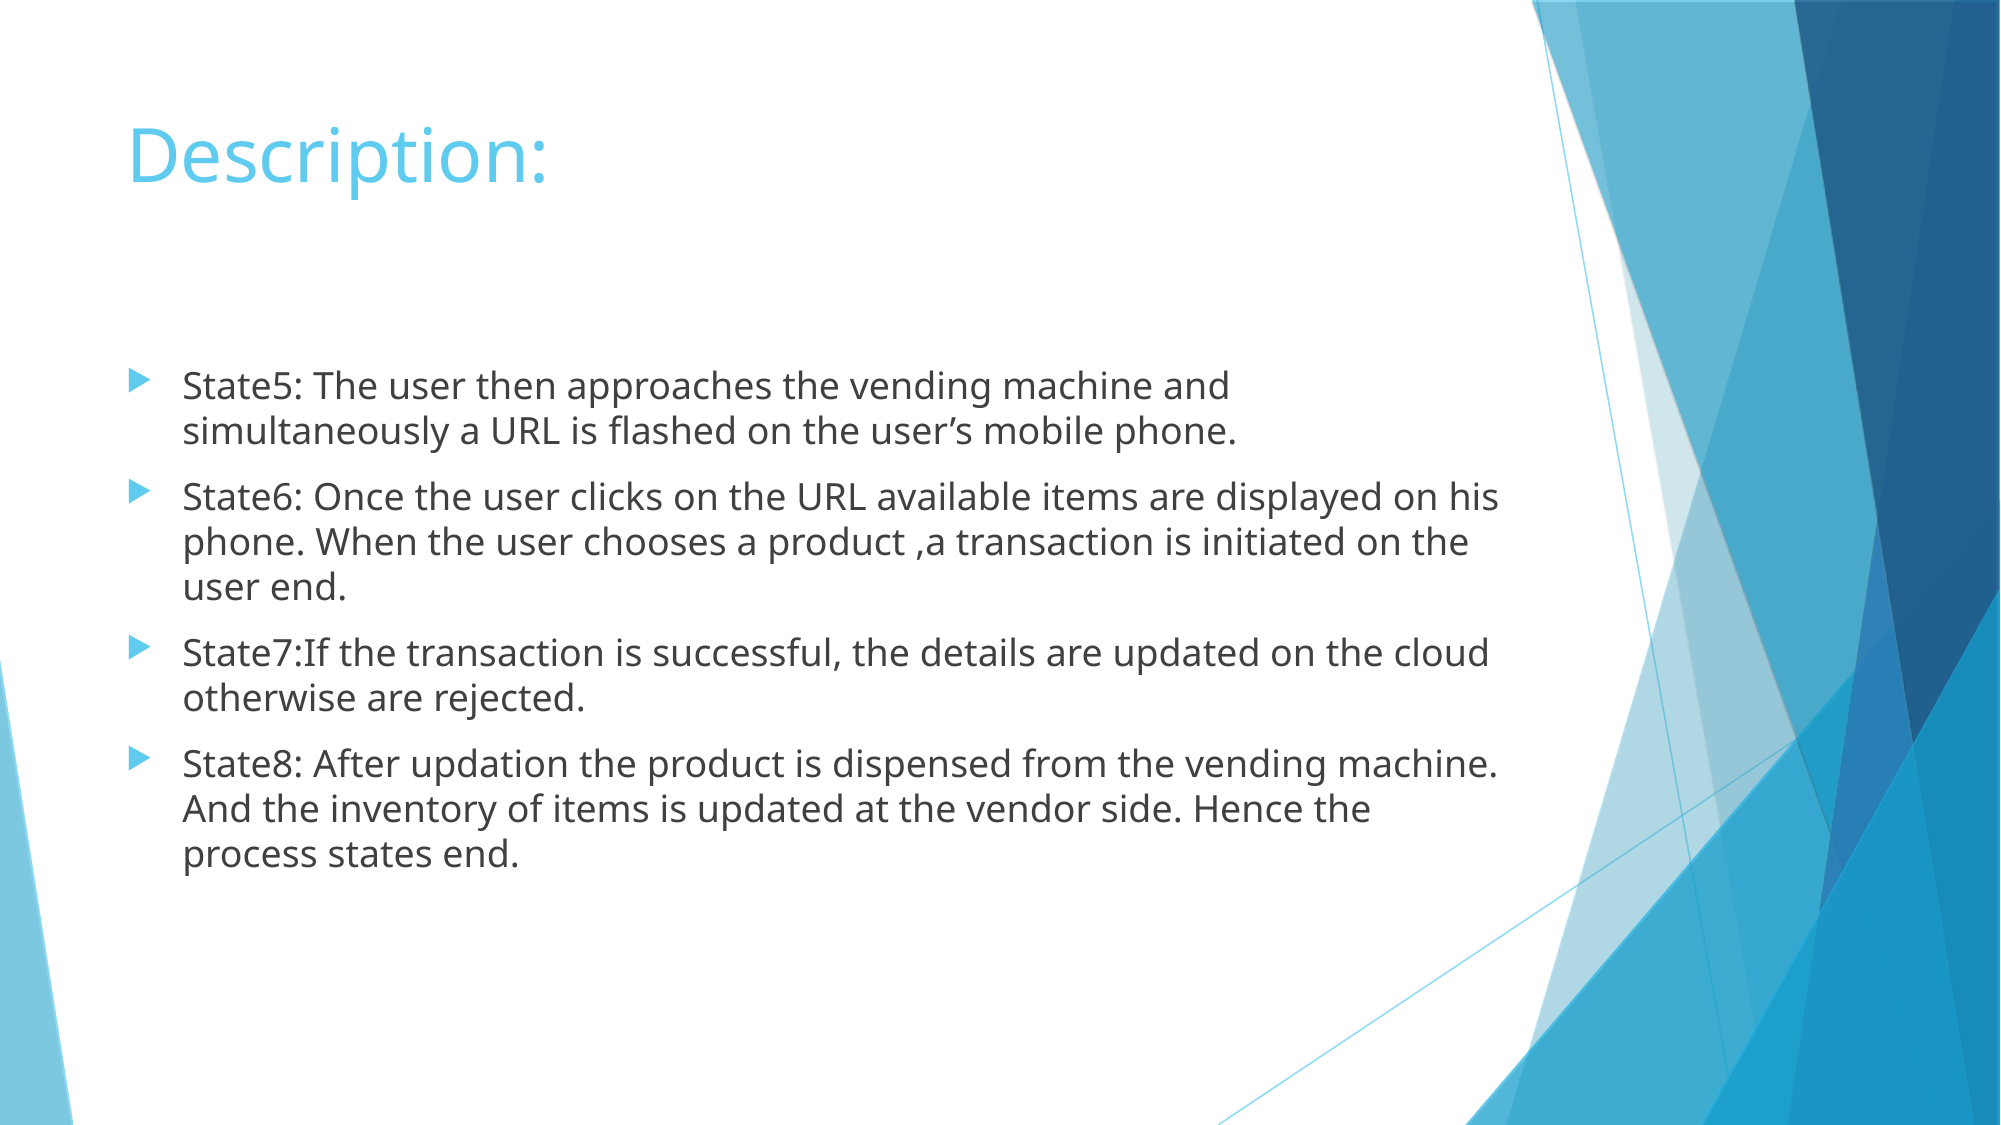

# Description:
State5: The user then approaches the vending machine and simultaneously a URL is ﬂashed on the user’s mobile phone.
State6: Once the user clicks on the URL available items are displayed on his phone. When the user chooses a product ,a transaction is initiated on the user end.
State7:If the transaction is successful, the details are updated on the cloud otherwise are rejected.
State8: After updation the product is dispensed from the vending machine. And the inventory of items is updated at the vendor side. Hence the process states end.